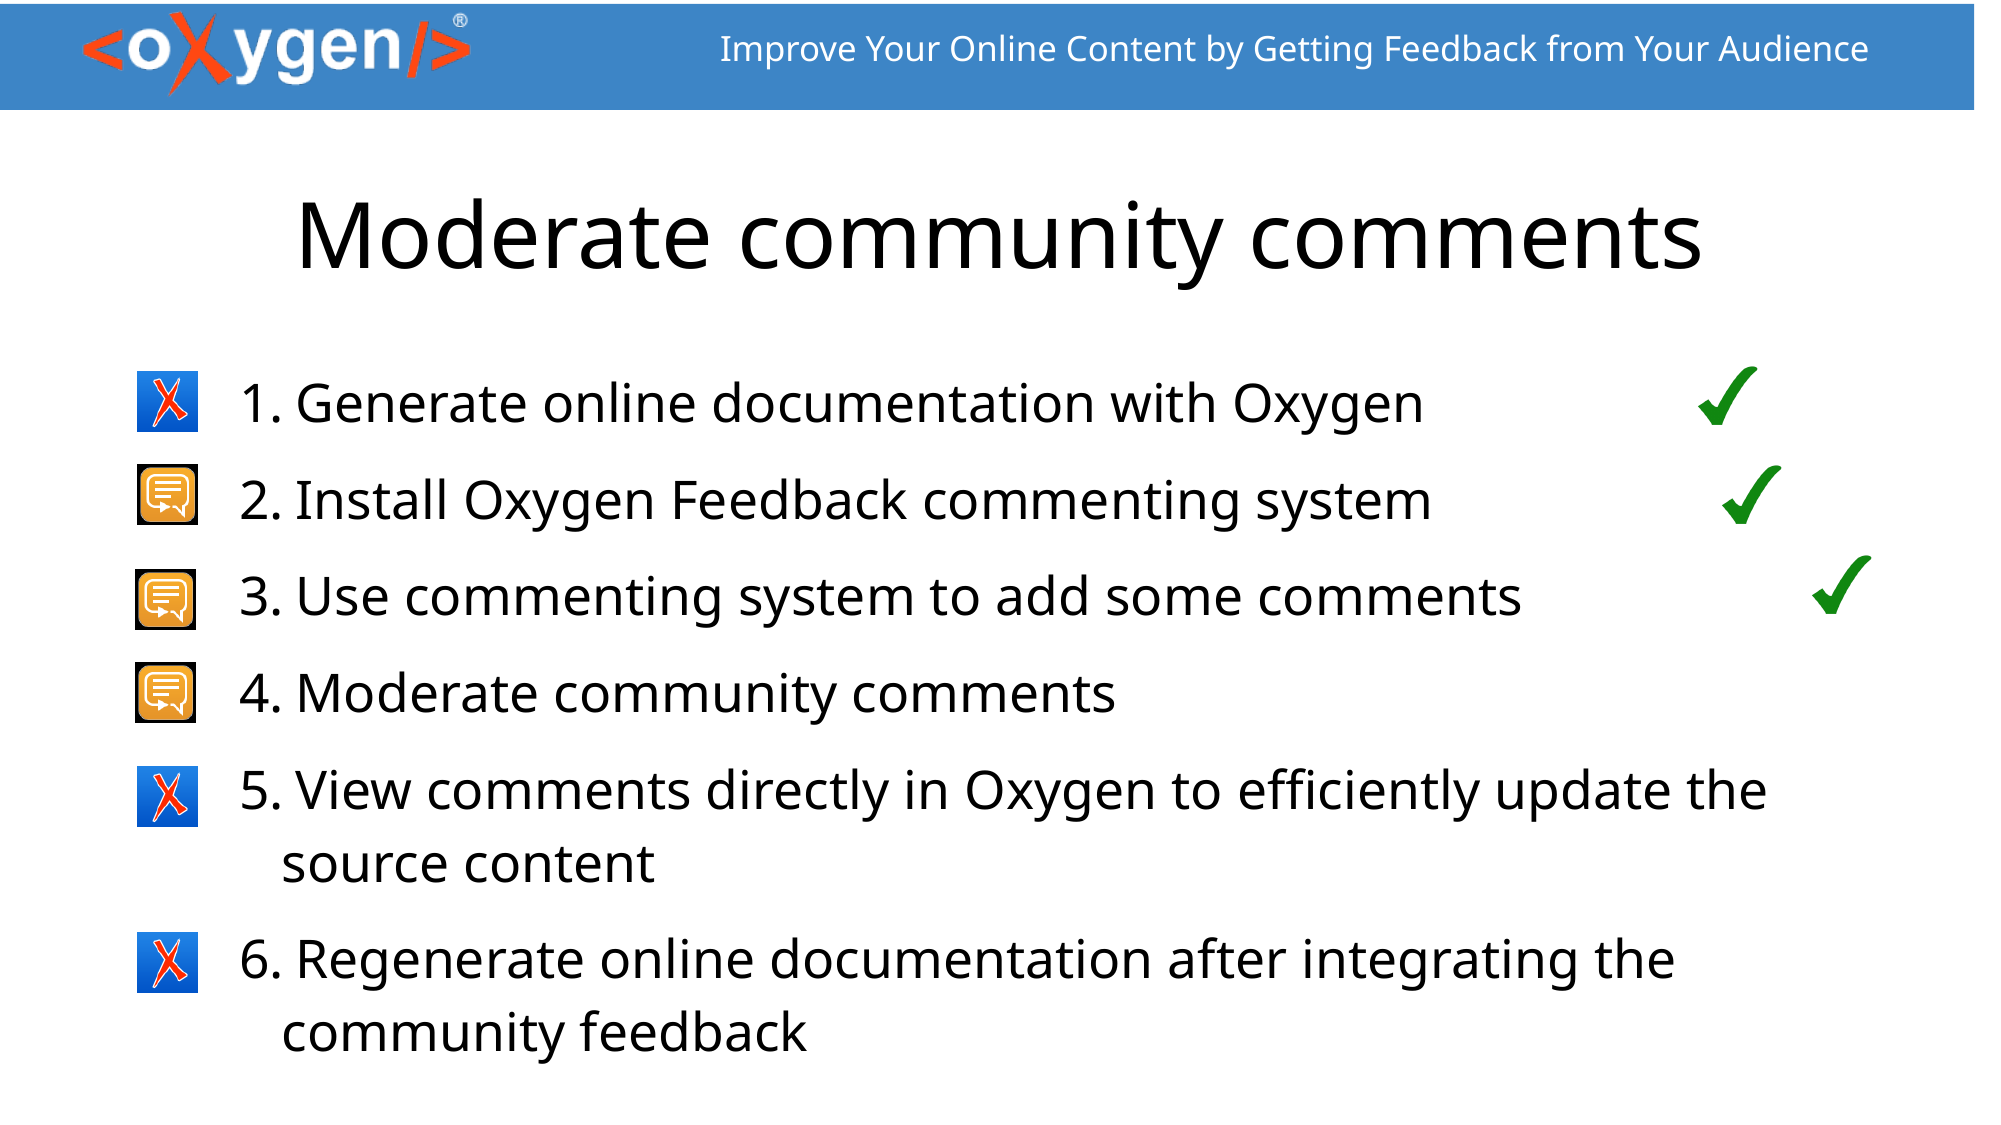

# Moderate community comments
 Generate online documentation with Oxygen
 Install Oxygen Feedback commenting system
 Use commenting system to add some comments
 Moderate community comments
 View comments directly in Oxygen to efficiently update the source content
 Regenerate online documentation after integrating the community feedback